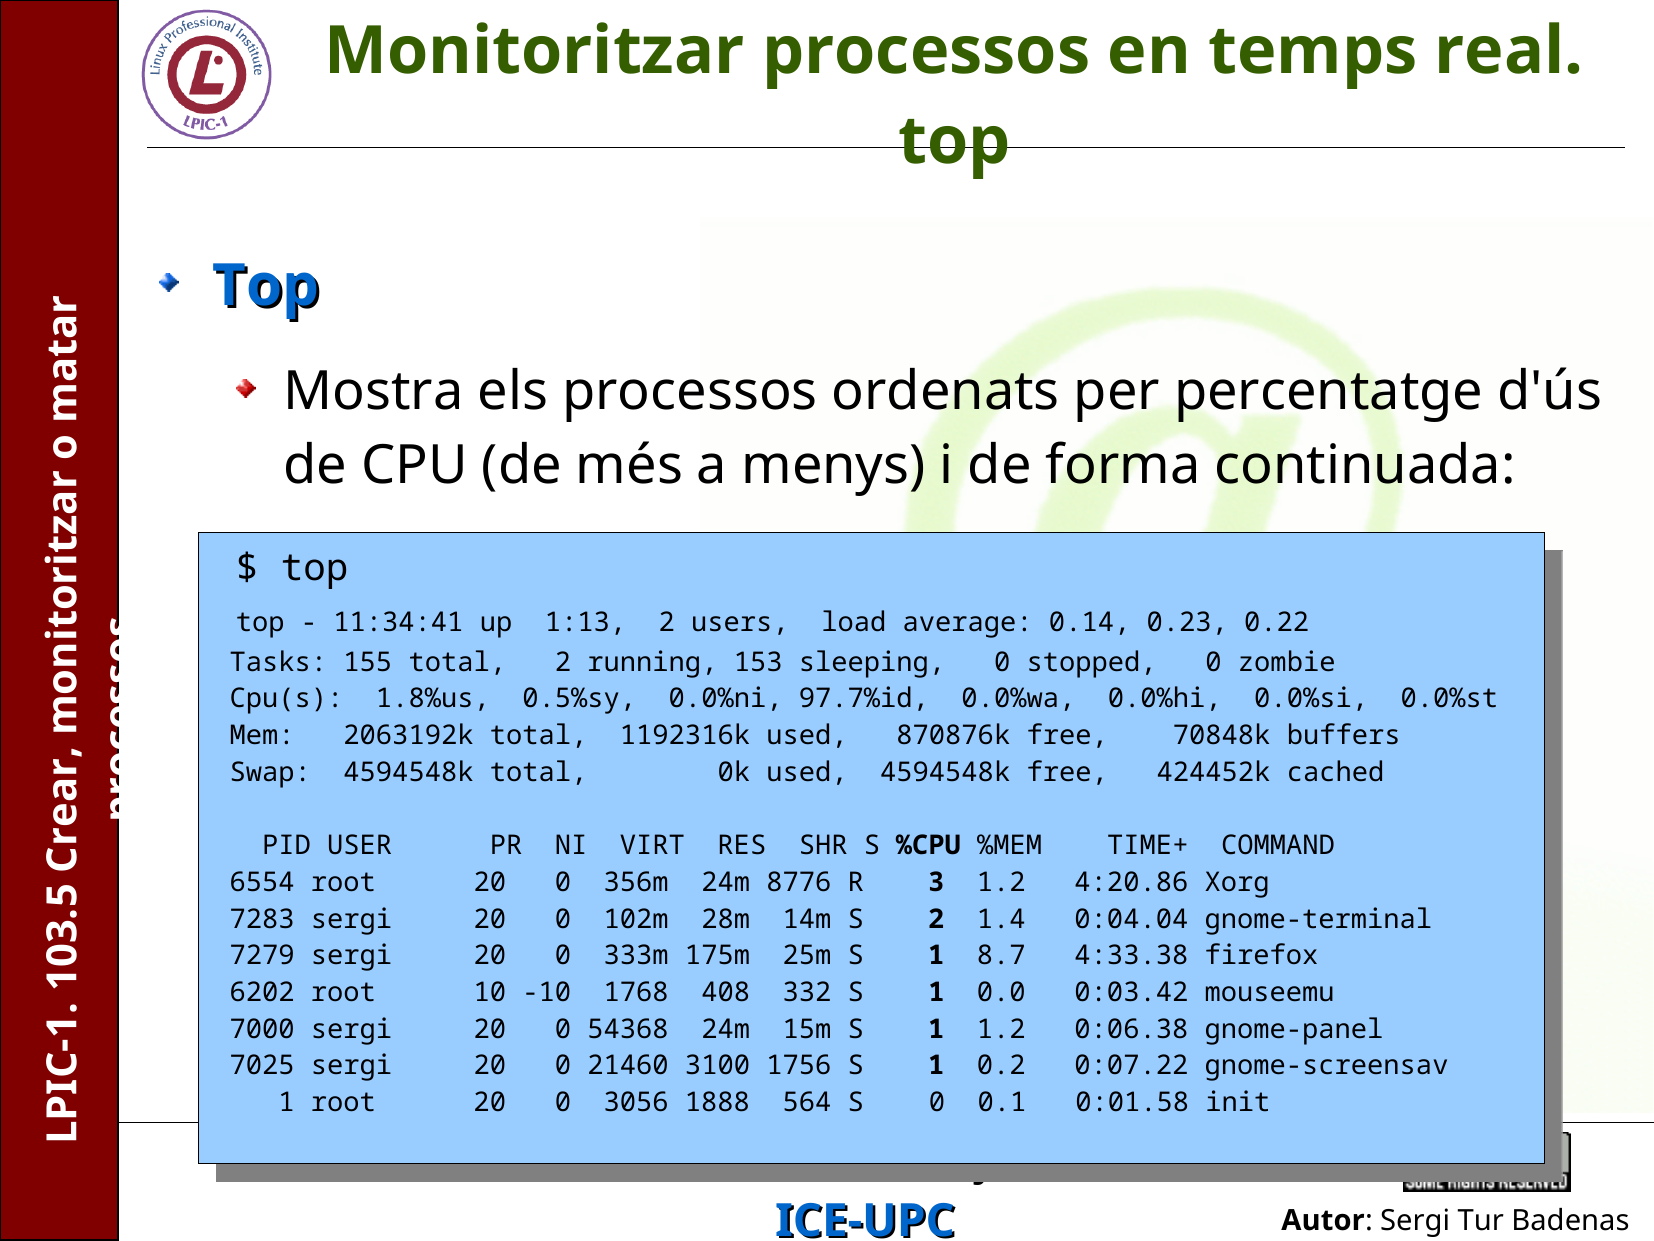

# Monitoritzar processos en temps real. top
Top
Mostra els processos ordenats per percentatge d'ús de CPU (de més a menys) i de forma continuada:
Existeixen alternatives/millores a top com atop o htop
 $ top
 top - 11:34:41 up 1:13, 2 users, load average: 0.14, 0.23, 0.22
 Tasks: 155 total, 2 running, 153 sleeping, 0 stopped, 0 zombie
 Cpu(s): 1.8%us, 0.5%sy, 0.0%ni, 97.7%id, 0.0%wa, 0.0%hi, 0.0%si, 0.0%st
 Mem: 2063192k total, 1192316k used, 870876k free, 70848k buffers
 Swap: 4594548k total, 0k used, 4594548k free, 424452k cached
 PID USER PR NI VIRT RES SHR S %CPU %MEM TIME+ COMMAND
 6554 root 20 0 356m 24m 8776 R 3 1.2 4:20.86 Xorg
 7283 sergi 20 0 102m 28m 14m S 2 1.4 0:04.04 gnome-terminal
 7279 sergi 20 0 333m 175m 25m S 1 8.7 4:33.38 firefox
 6202 root 10 -10 1768 408 332 S 1 0.0 0:03.42 mouseemu
 7000 sergi 20 0 54368 24m 15m S 1 1.2 0:06.38 gnome-panel
 7025 sergi 20 0 21460 3100 1756 S 1 0.2 0:07.22 gnome-screensav
 1 root 20 0 3056 1888 564 S 0 0.1 0:01.58 init